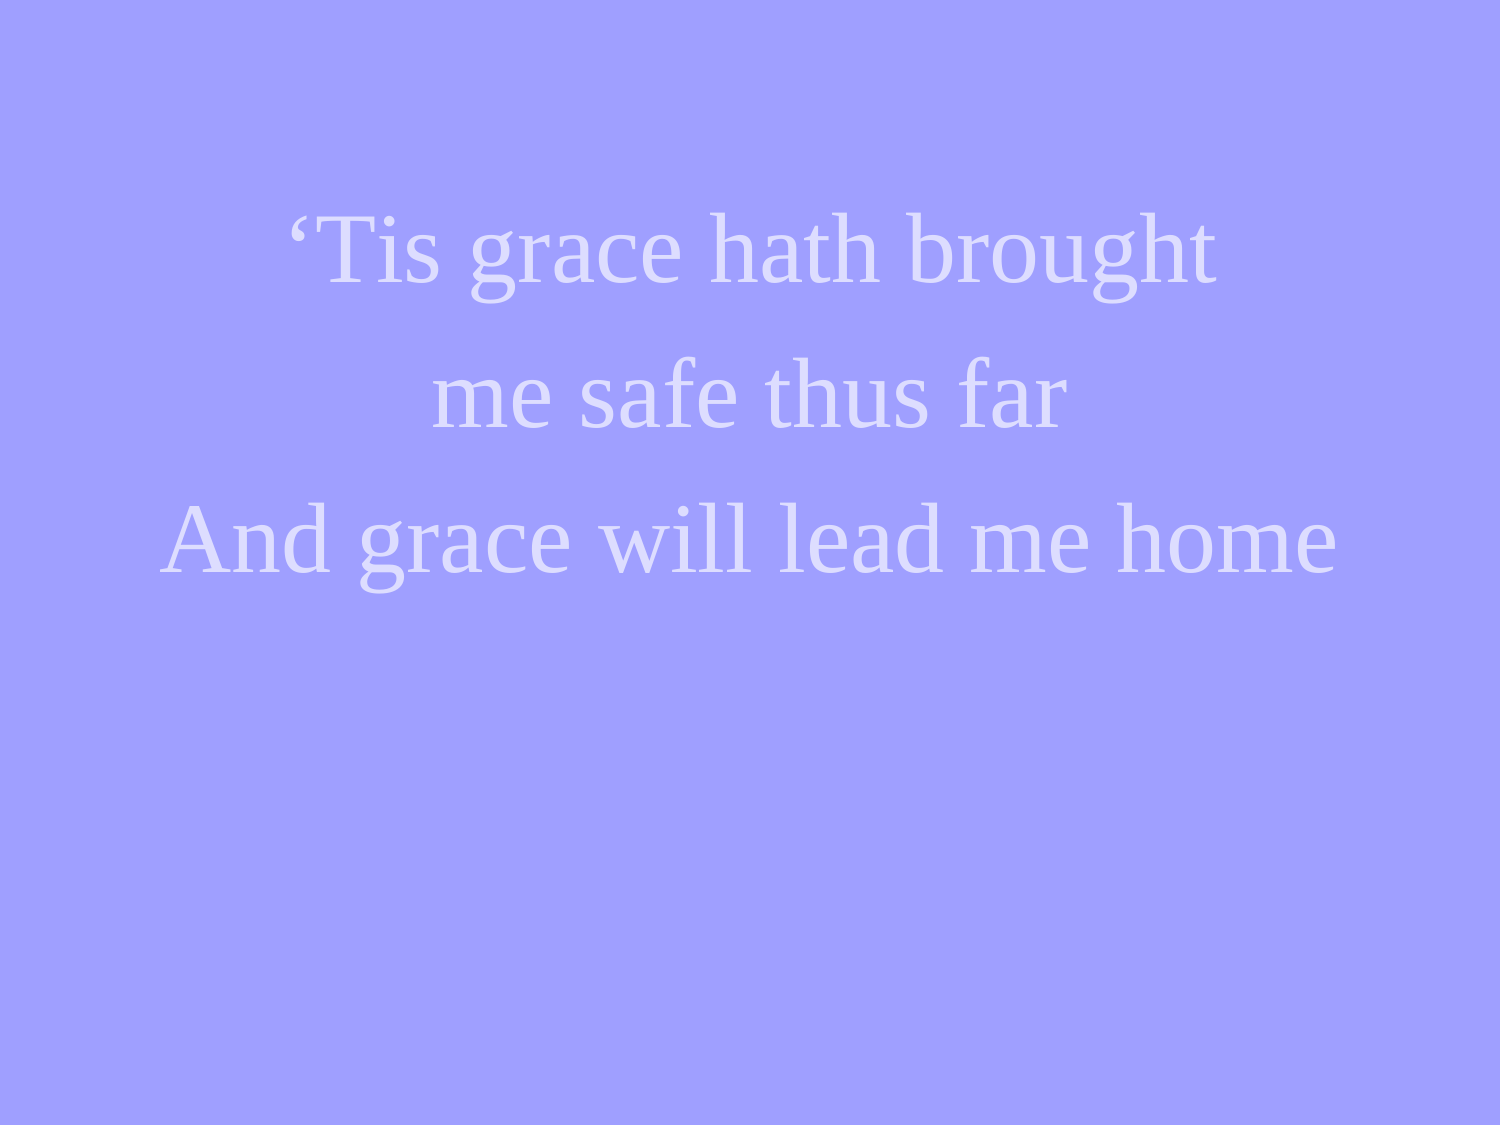

# ‘Tis grace hath brought
me safe thus far
And grace will lead me home